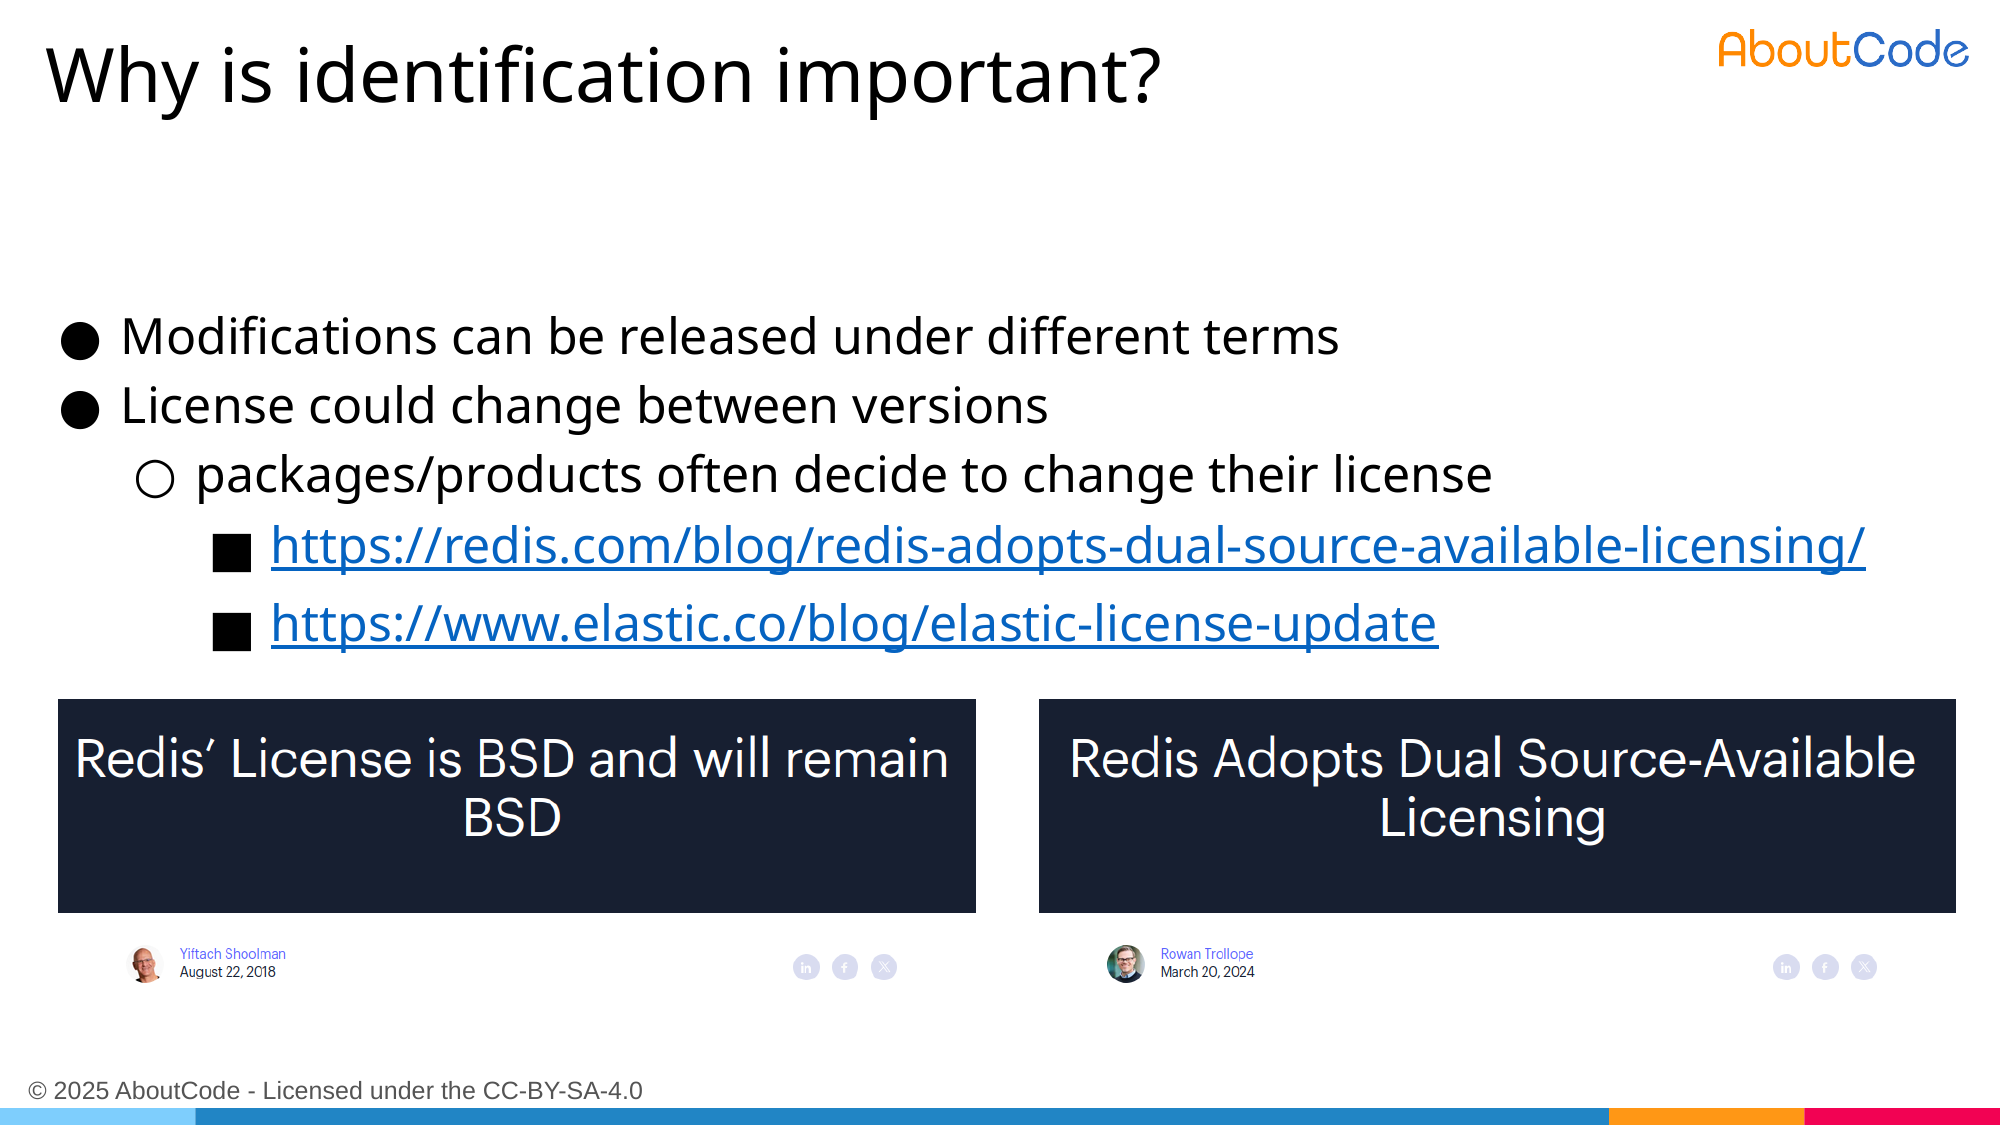

# Why is identification important?
Modifications can be released under different terms
License could change between versions
packages/products often decide to change their license
https://redis.com/blog/redis-adopts-dual-source-available-licensing/
https://www.elastic.co/blog/elastic-license-update